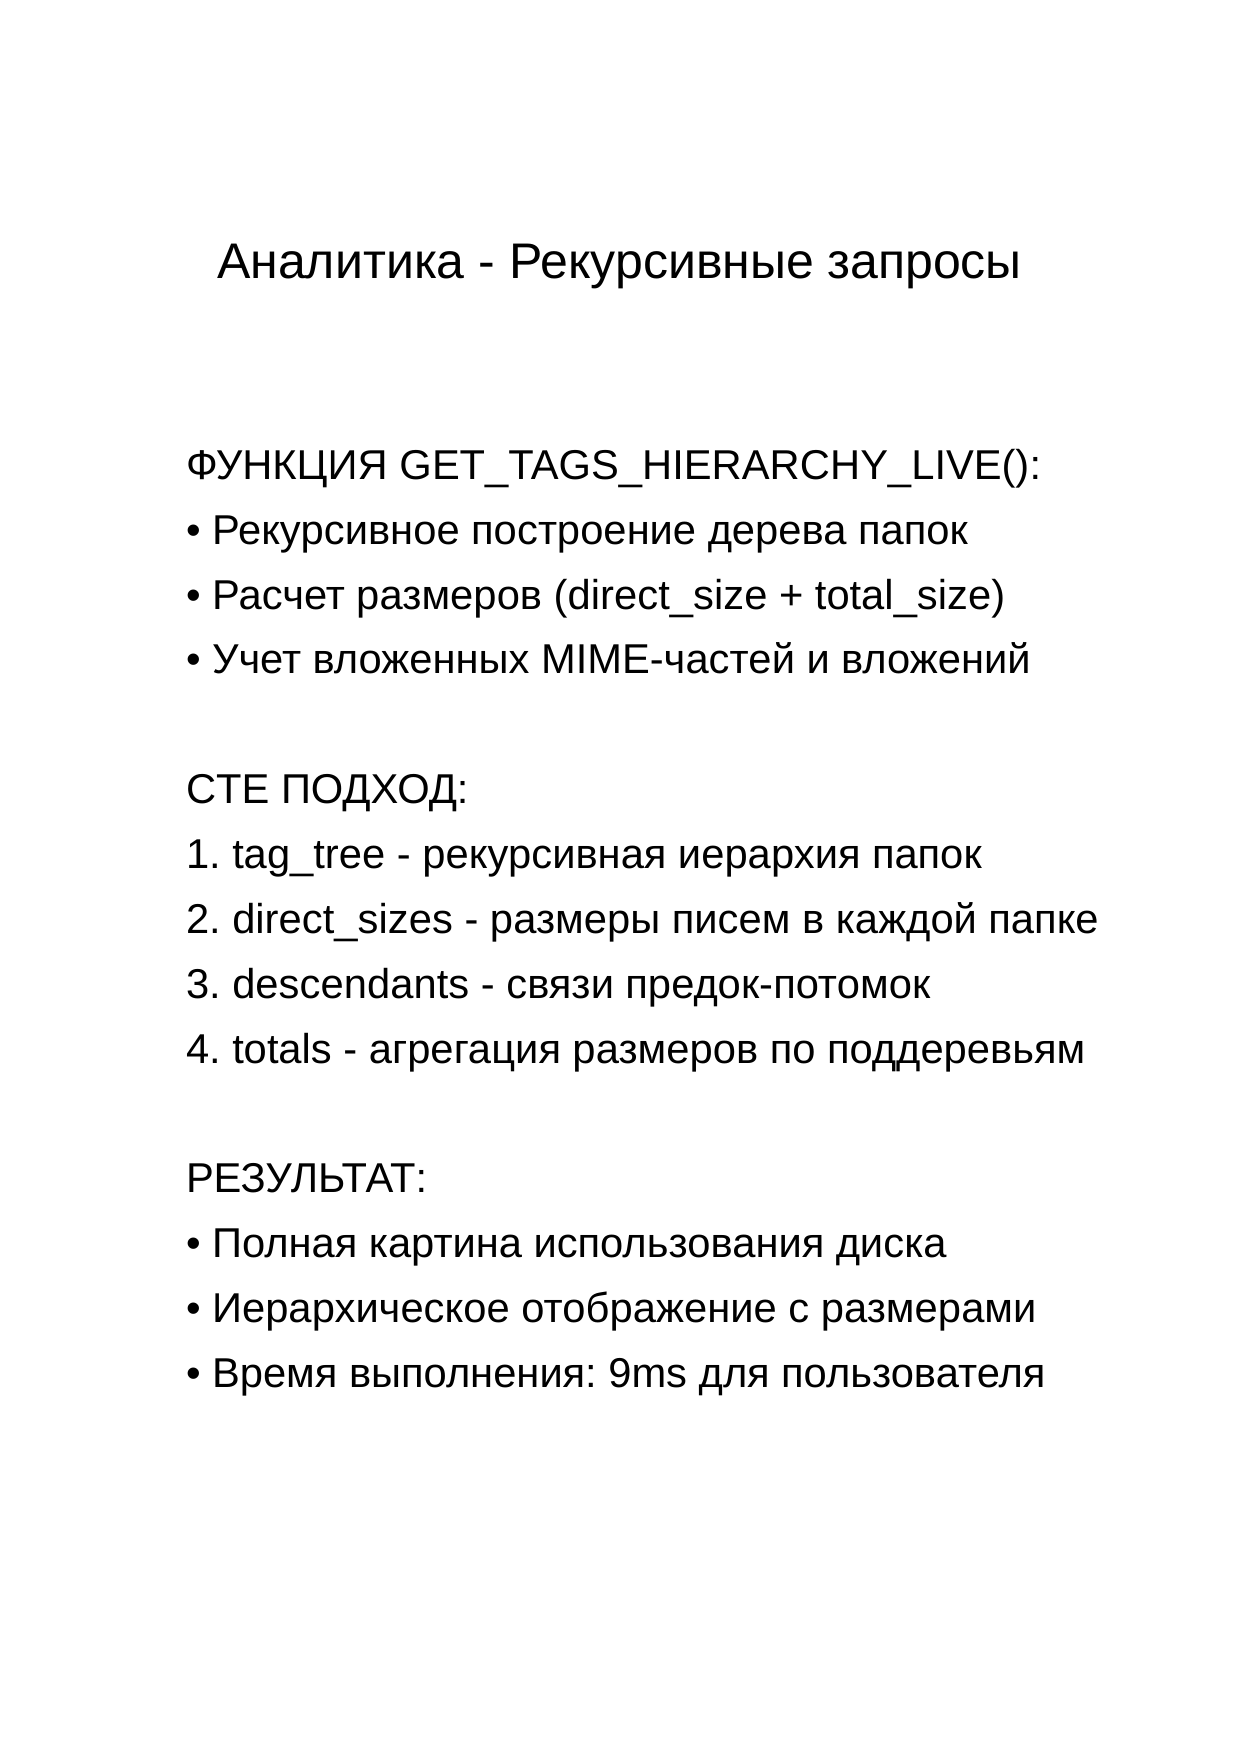

# Аналитика - Рекурсивные запросы
ФУНКЦИЯ GET_TAGS_HIERARCHY_LIVE():
• Рекурсивное построение дерева папок
• Расчет размеров (direct_size + total_size)
• Учет вложенных MIME-частей и вложений
CTE ПОДХОД:
1. tag_tree - рекурсивная иерархия папок
2. direct_sizes - размеры писем в каждой папке
3. descendants - связи предок-потомок
4. totals - агрегация размеров по поддеревьям
РЕЗУЛЬТАТ:
• Полная картина использования диска
• Иерархическое отображение с размерами
• Время выполнения: 9ms для пользователя